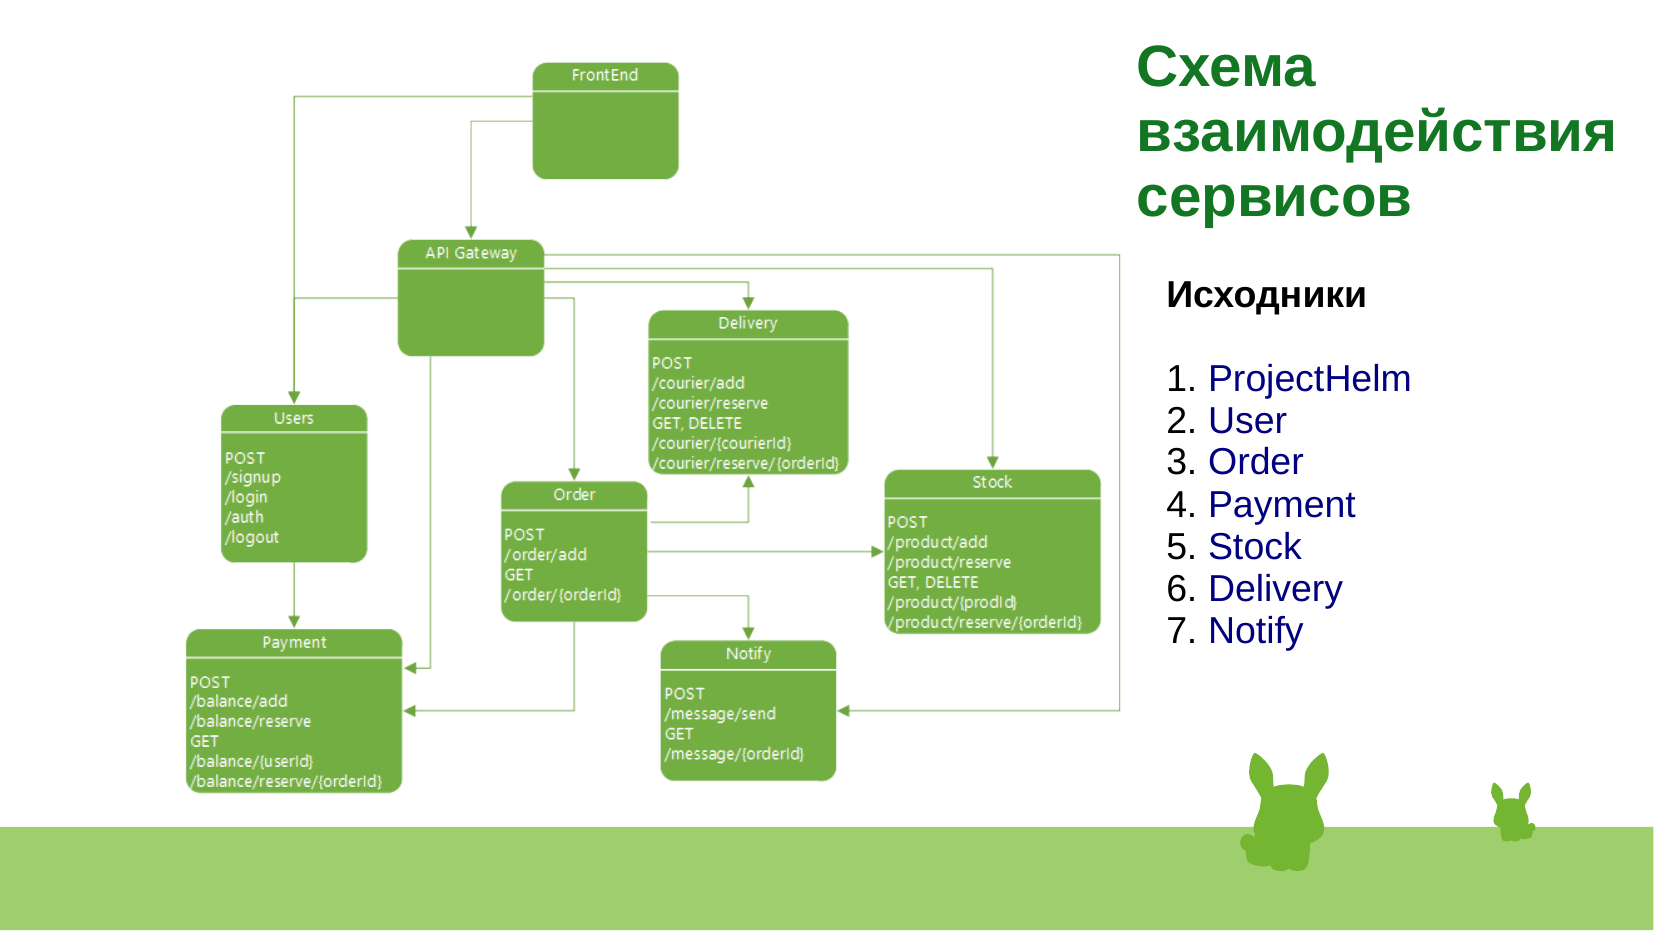

Схема взаимодействия сервисов
Исходники
1. ProjectHelm
2. User
3. Order
4. Payment
5. Stock
6. Delivery
7. Notify